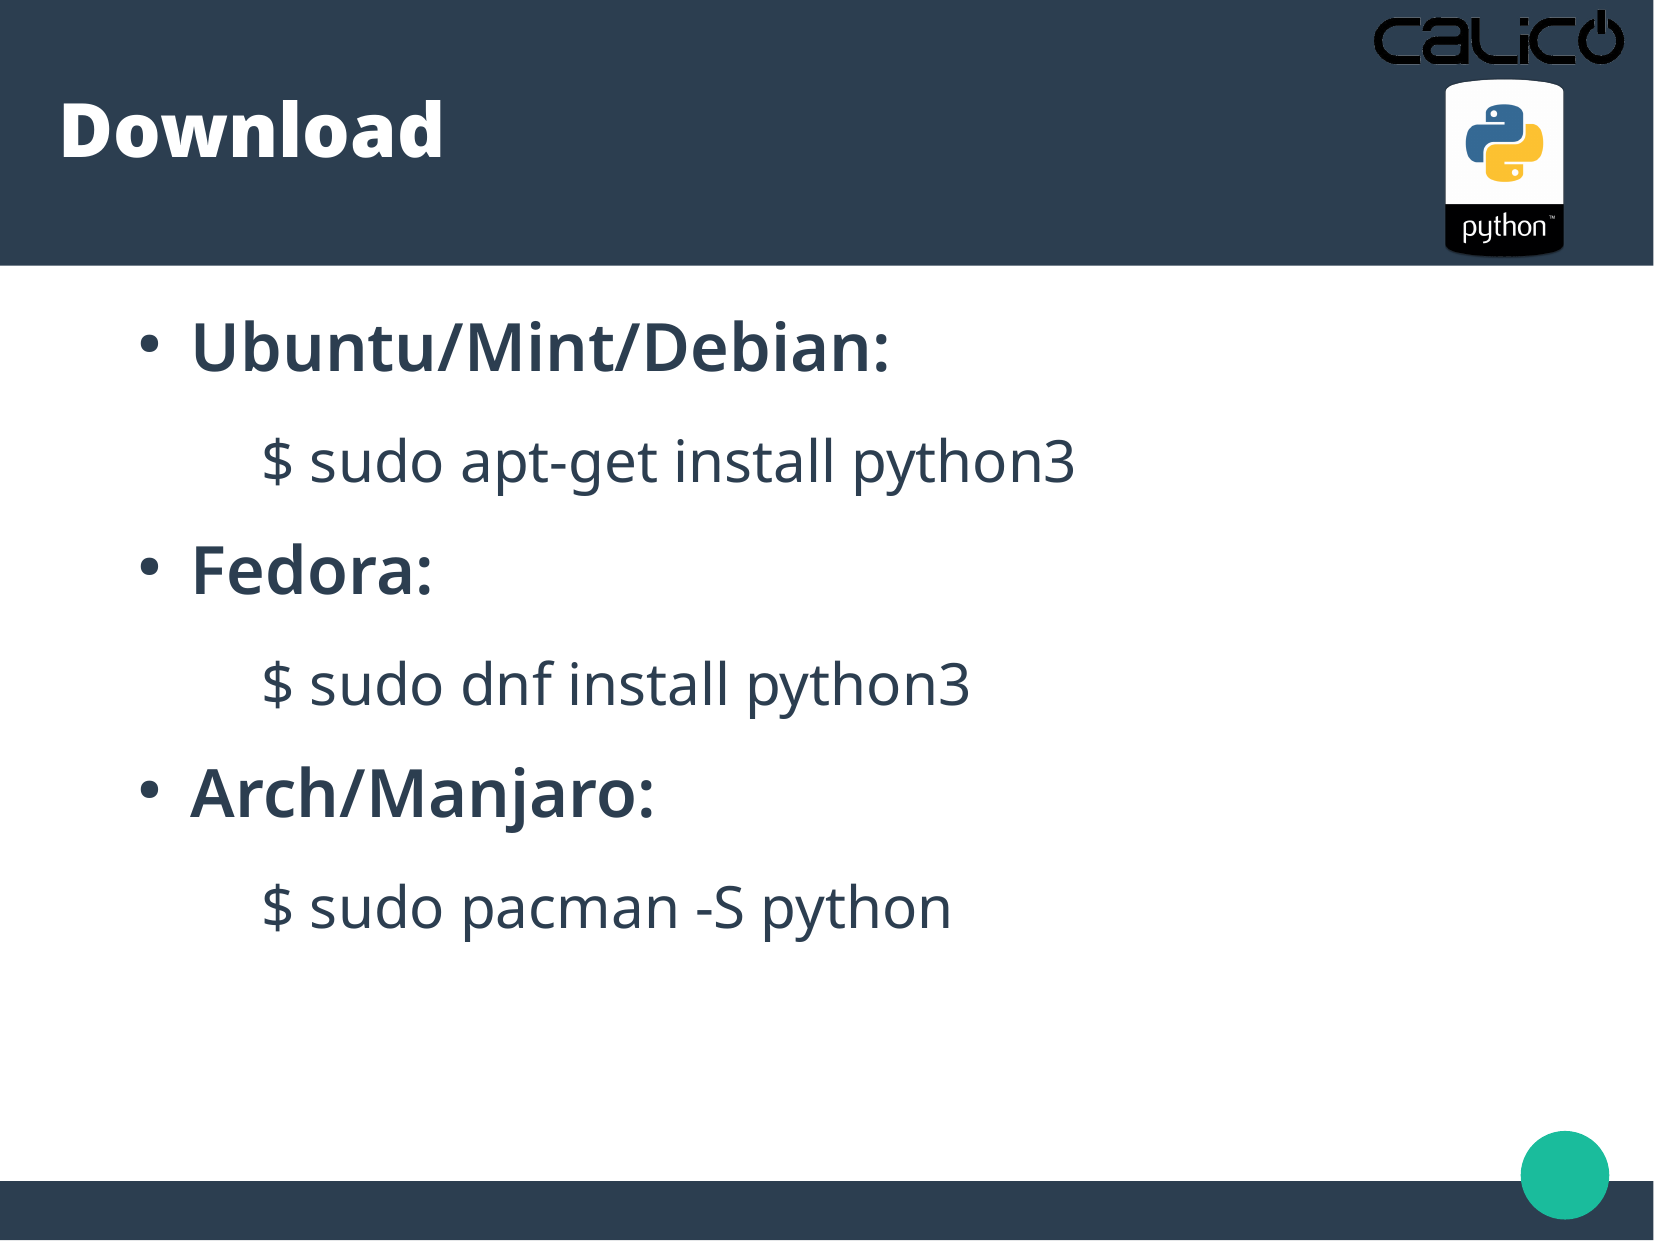

# Download
Ubuntu/Mint/Debian:
$ sudo apt-get install python3
Fedora:
$ sudo dnf install python3
Arch/Manjaro:
$ sudo pacman -S python